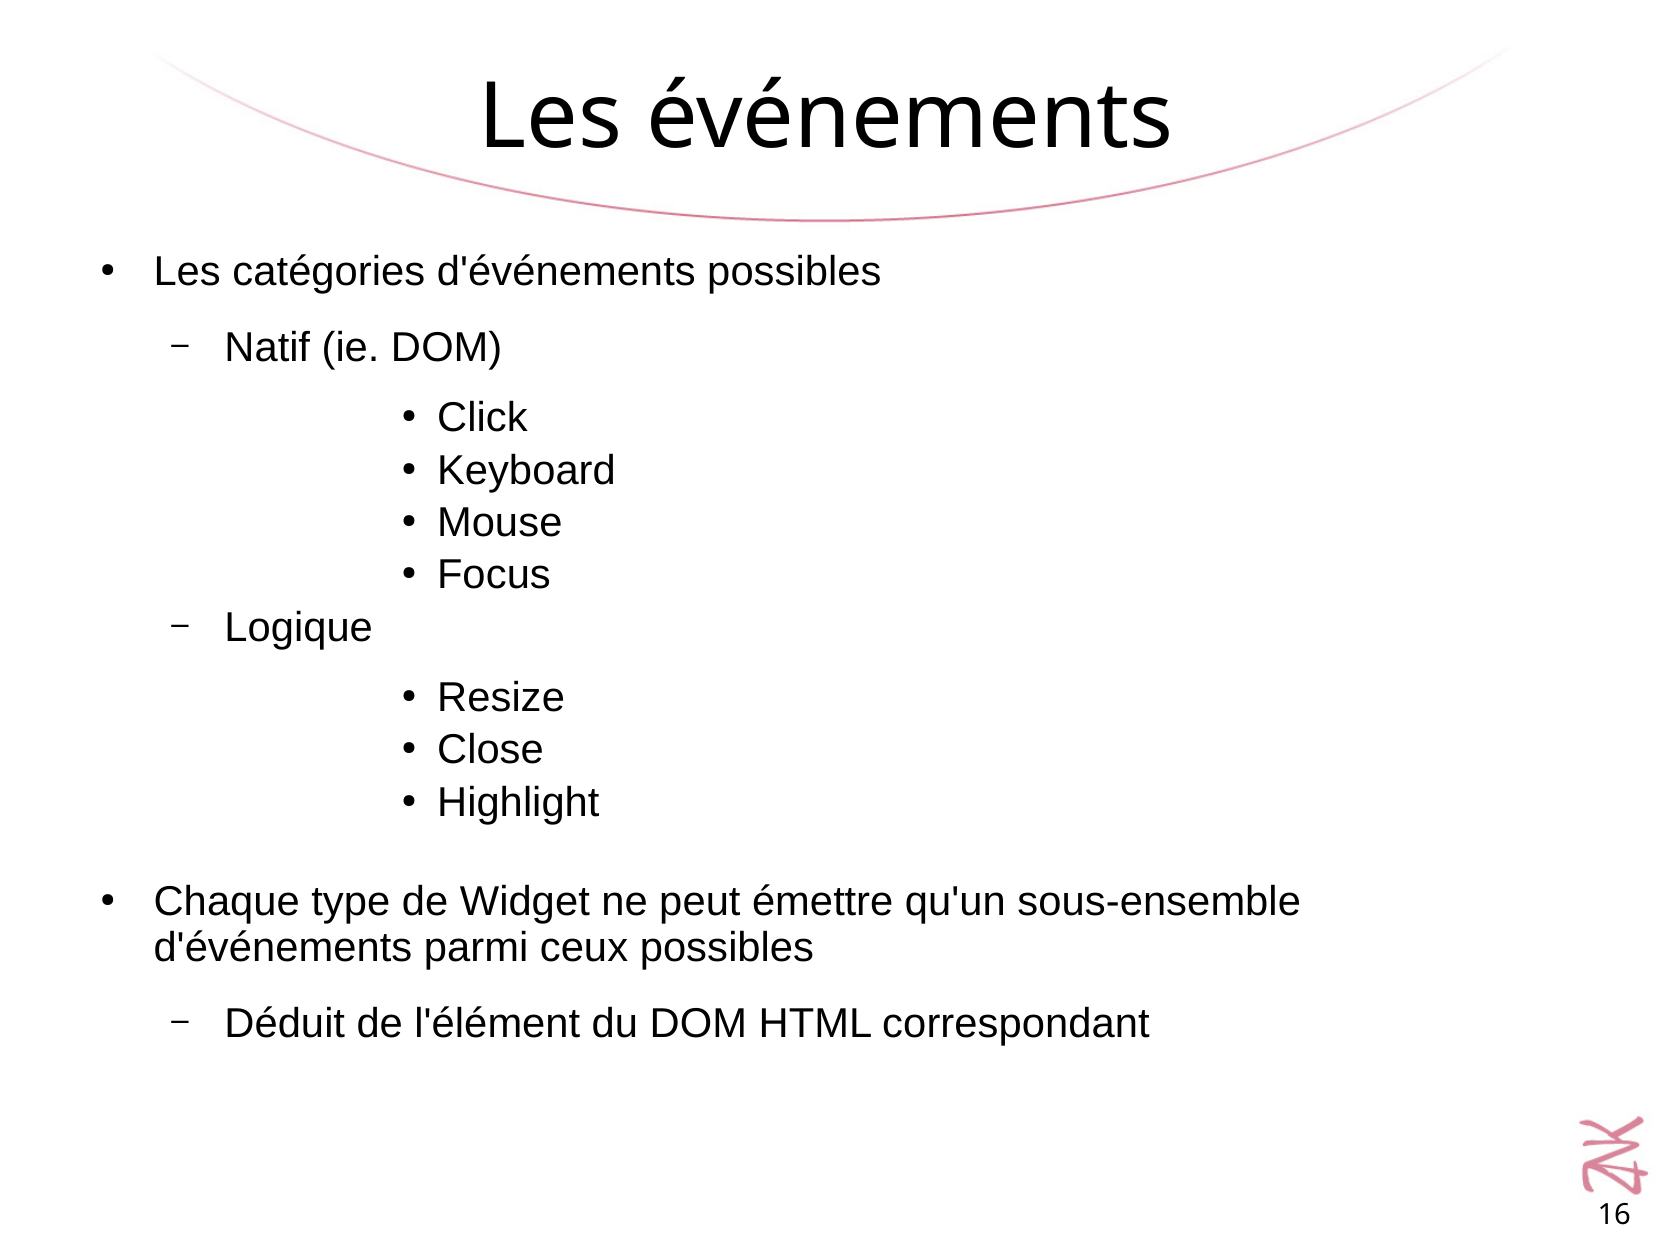

# Les événements
Les catégories d'événements possibles
Natif (ie. DOM)
Click
Keyboard
Mouse
Focus
Logique
Resize
Close
Highlight
Chaque type de Widget ne peut émettre qu'un sous-ensemble d'événements parmi ceux possibles
Déduit de l'élément du DOM HTML correspondant
16